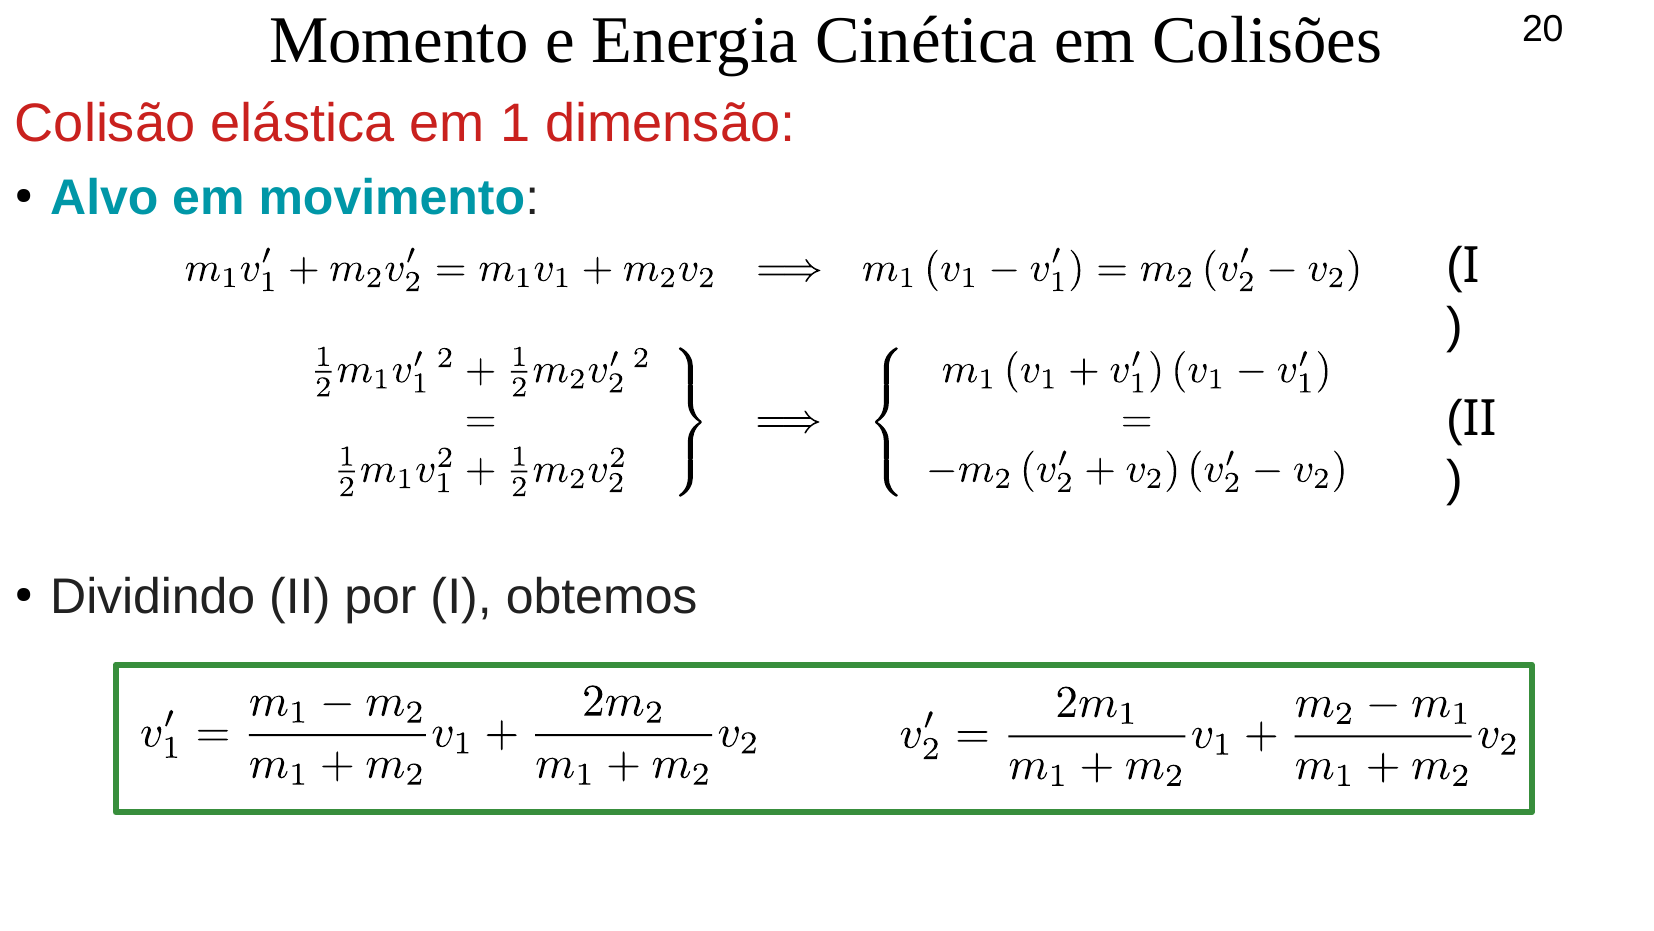

Momento e Energia Cinética em Colisões
Colisão elástica em 1 dimensão:
Alvo em movimento:
Dividindo (II) por (I), obtemos
(I)
(II)